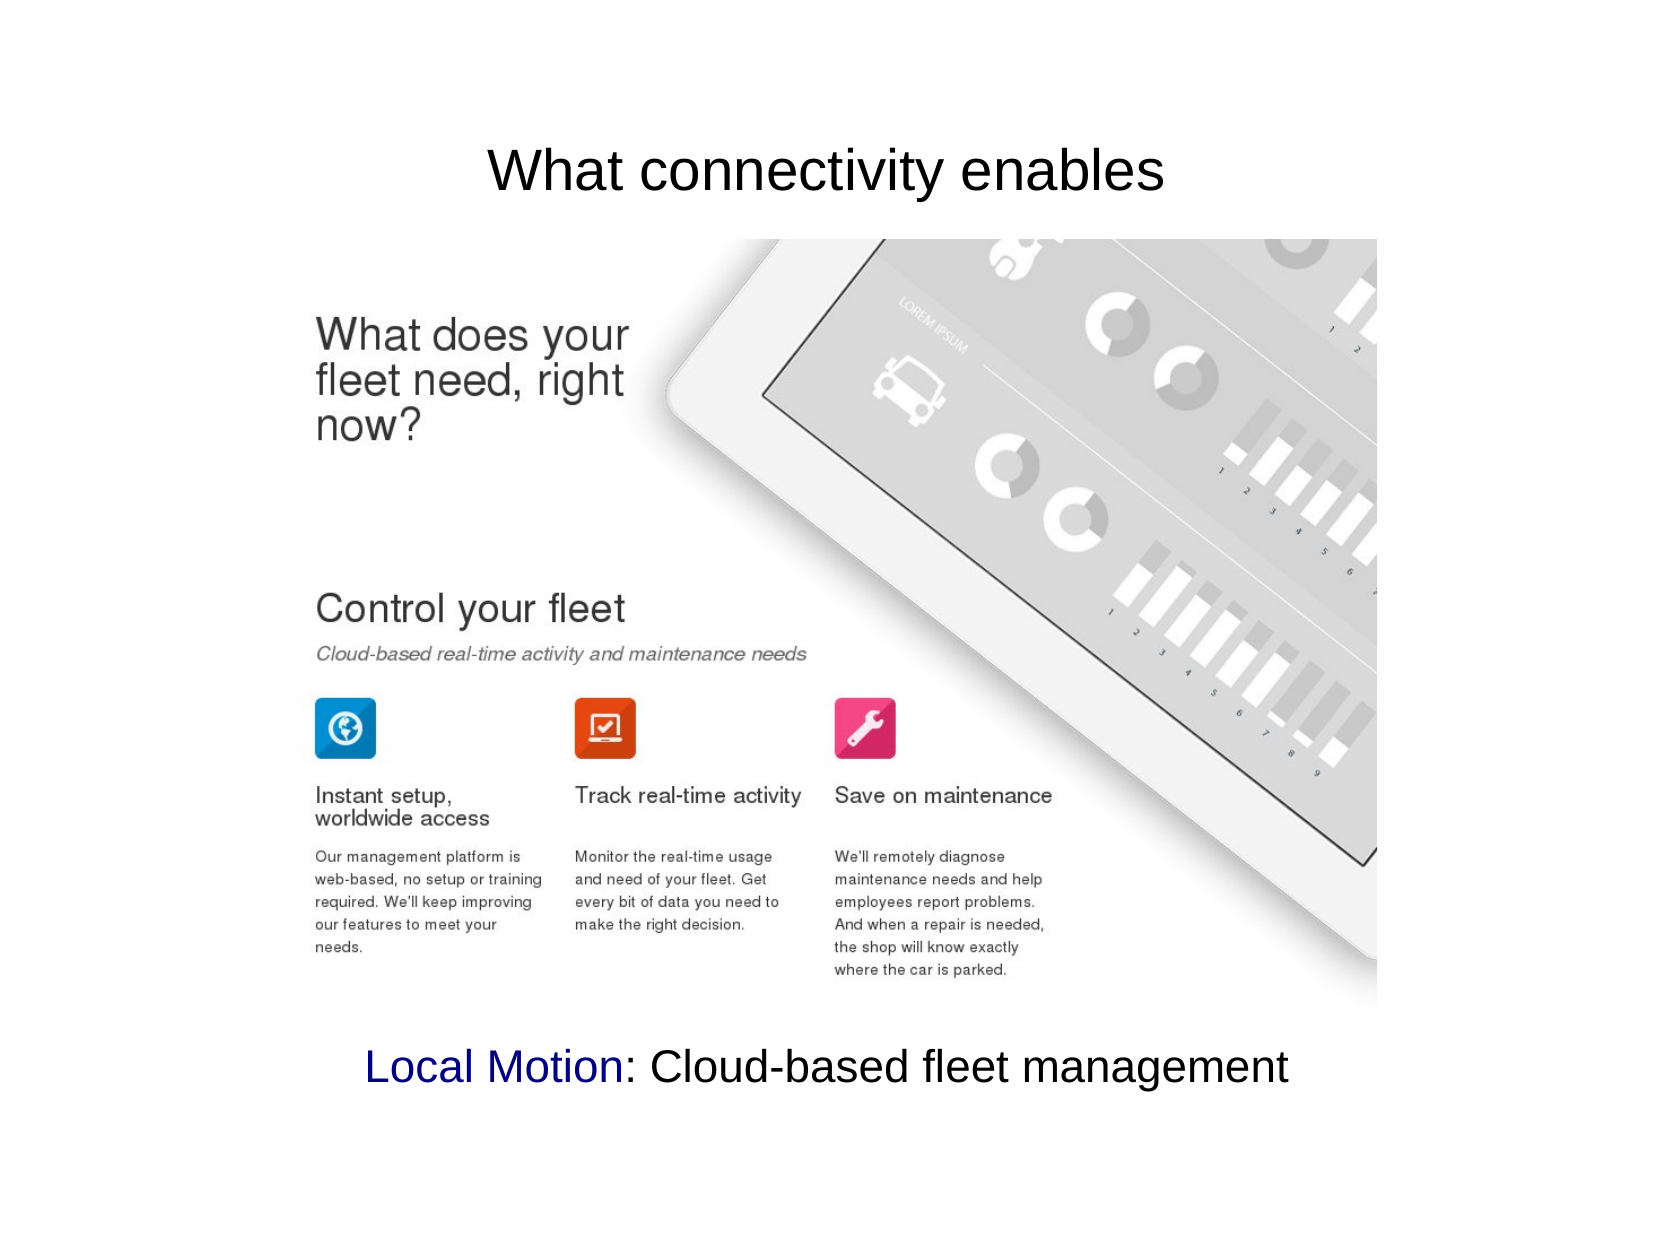

What connectivity enables
# Local Motion: Cloud-based fleet management